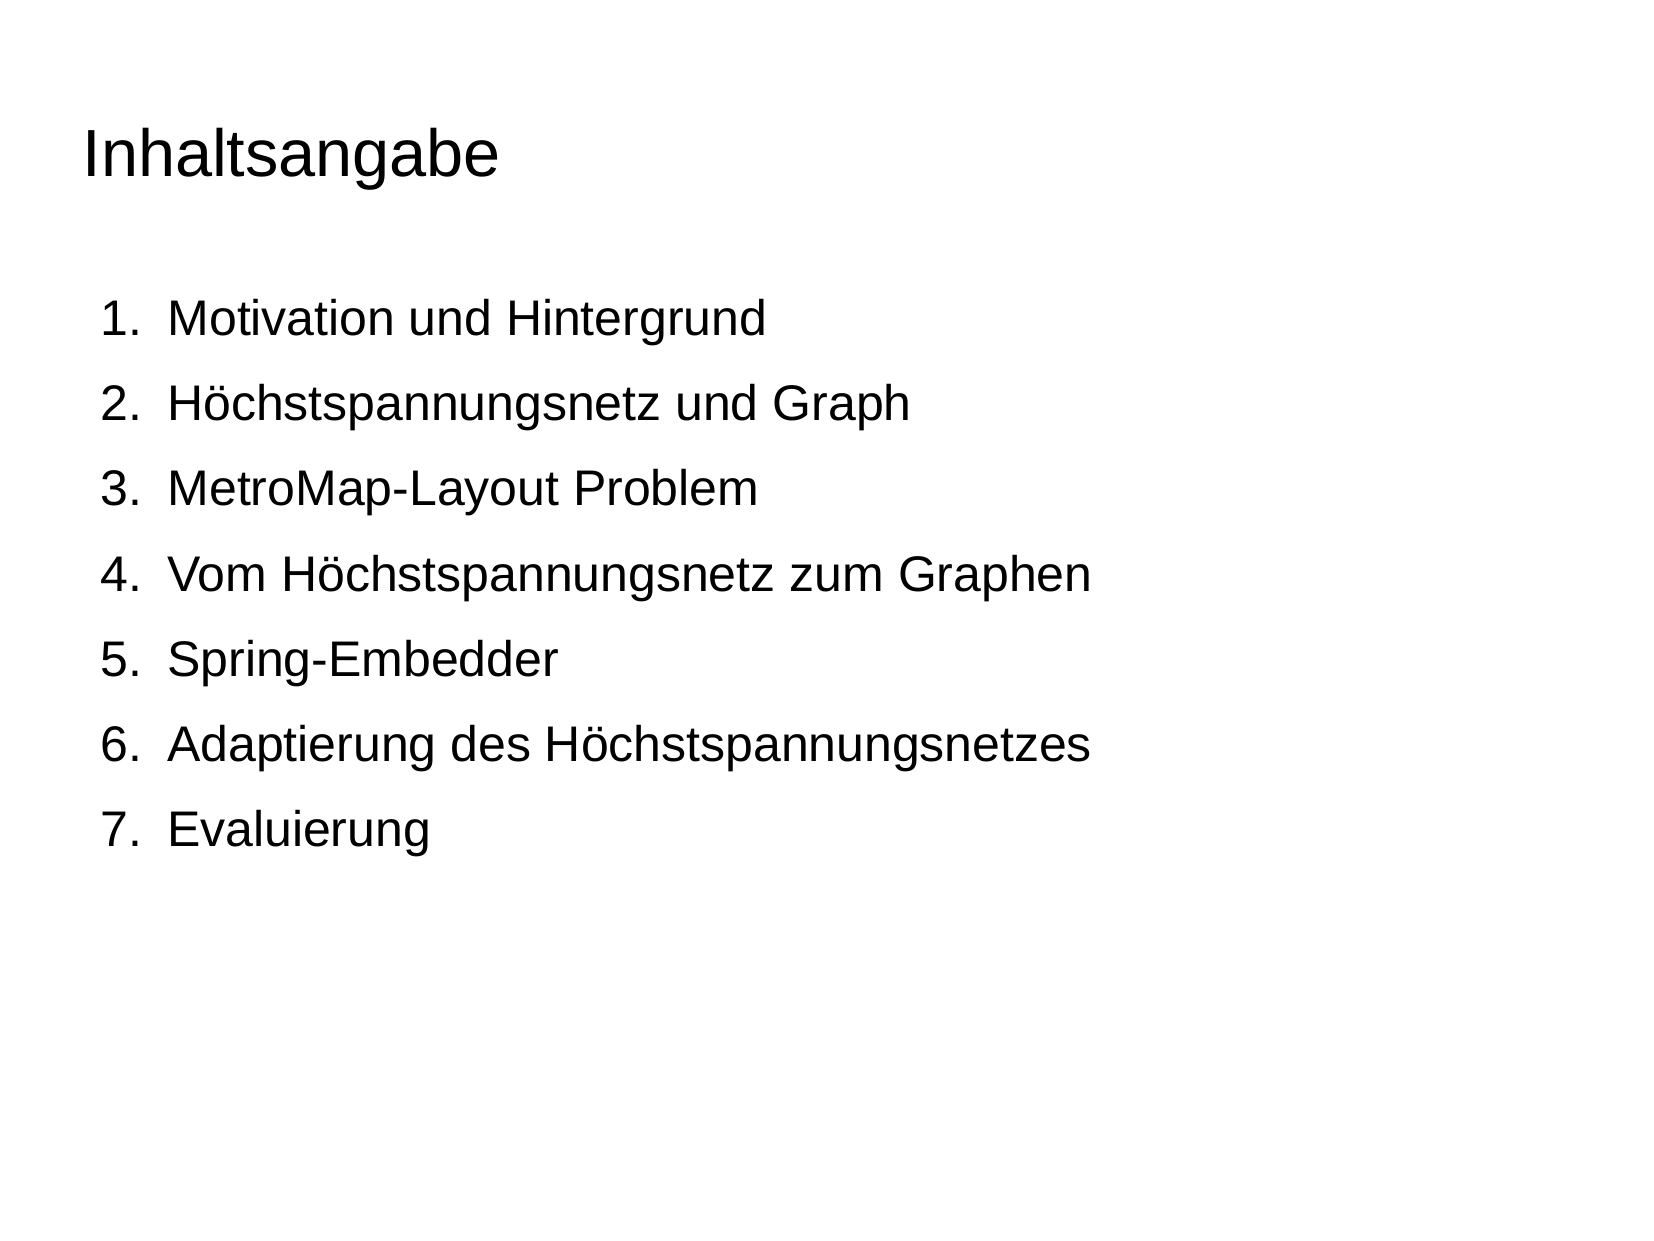

# Inhaltsangabe
 Motivation und Hintergrund
 Höchstspannungsnetz und Graph
 MetroMap-Layout Problem
 Vom Höchstspannungsnetz zum Graphen
 Spring-Embedder
 Adaptierung des Höchstspannungsnetzes
 Evaluierung